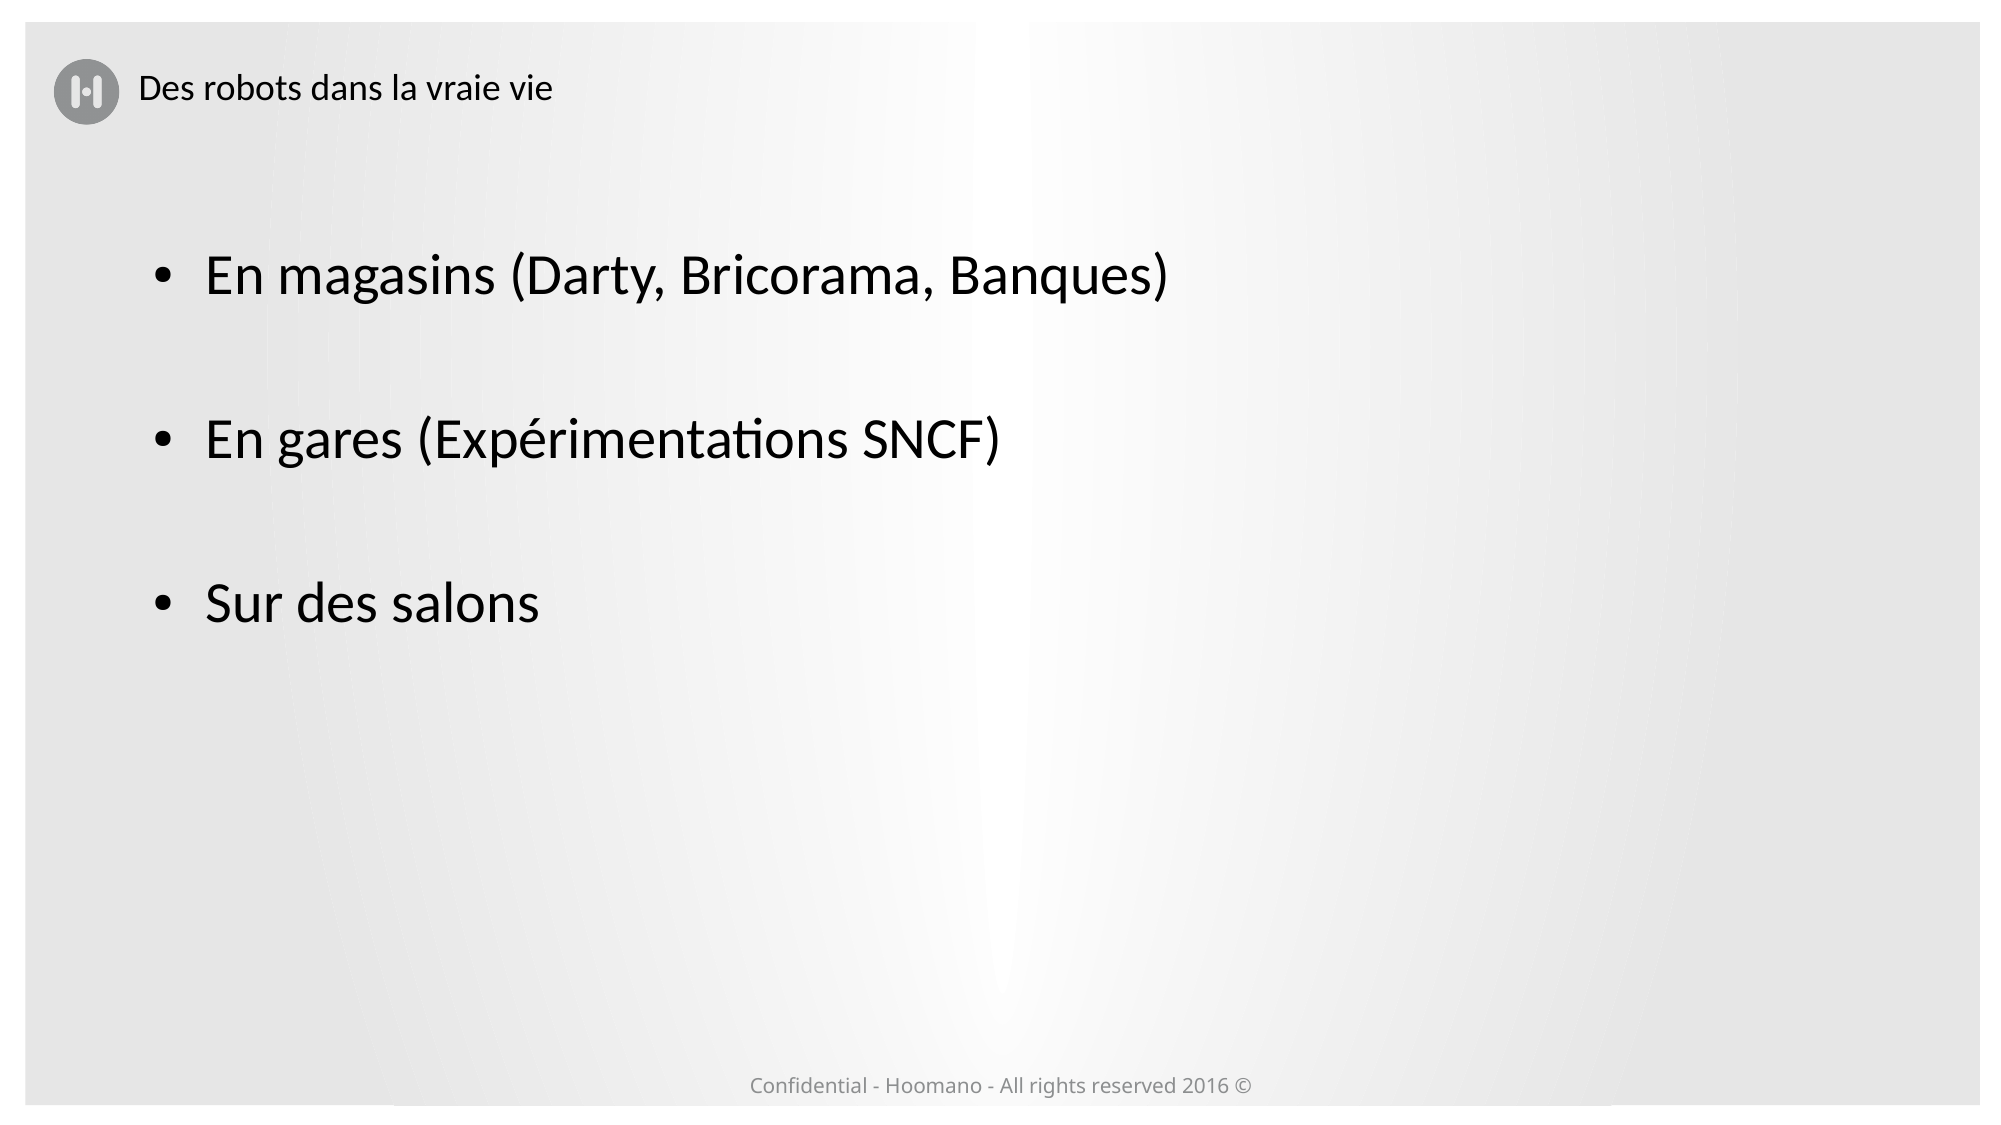

# Des robots dans la vraie vie
En magasins (Darty, Bricorama, Banques)
En gares (Expérimentations SNCF)
Sur des salons